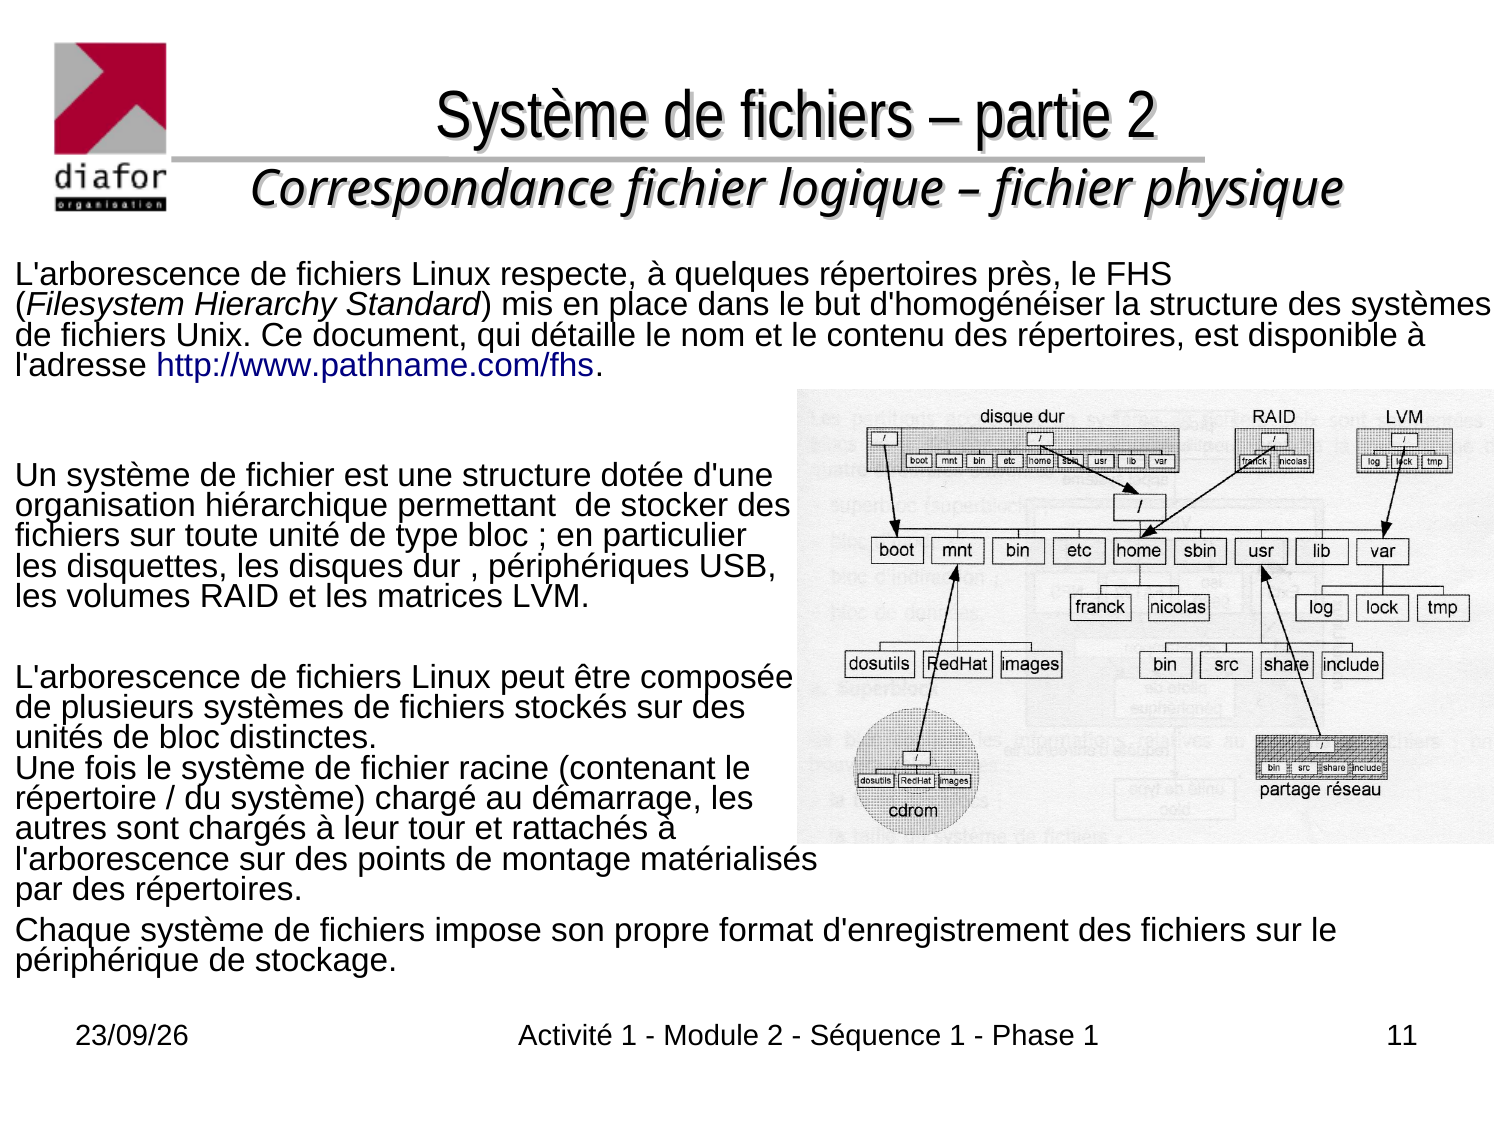

# Système de fichiers – partie 2 Correspondance fichier logique – fichier physique
L'arborescence de fichiers Linux respecte, à quelques répertoires près, le FHS
(Filesystem Hierarchy Standard) mis en place dans le but d'homogénéiser la structure des systèmes
de fichiers Unix. Ce document, qui détaille le nom et le contenu des répertoires, est disponible à
l'adresse http://www.pathname.com/fhs.
Un système de fichier est une structure dotée d'une
organisation hiérarchique permettant de stocker des
fichiers sur toute unité de type bloc ; en particulier
les disquettes, les disques dur , périphériques USB,
les volumes RAID et les matrices LVM.
L'arborescence de fichiers Linux peut être composée
de plusieurs systèmes de fichiers stockés sur des
unités de bloc distinctes.
Une fois le système de fichier racine (contenant le
répertoire / du système) chargé au démarrage, les
autres sont chargés à leur tour et rattachés à
l'arborescence sur des points de montage matérialisés
par des répertoires.
Chaque système de fichiers impose son propre format d'enregistrement des fichiers sur le
périphérique de stockage.
Activité 1 - Module 2 - Séquence 1 - Phase 1
11